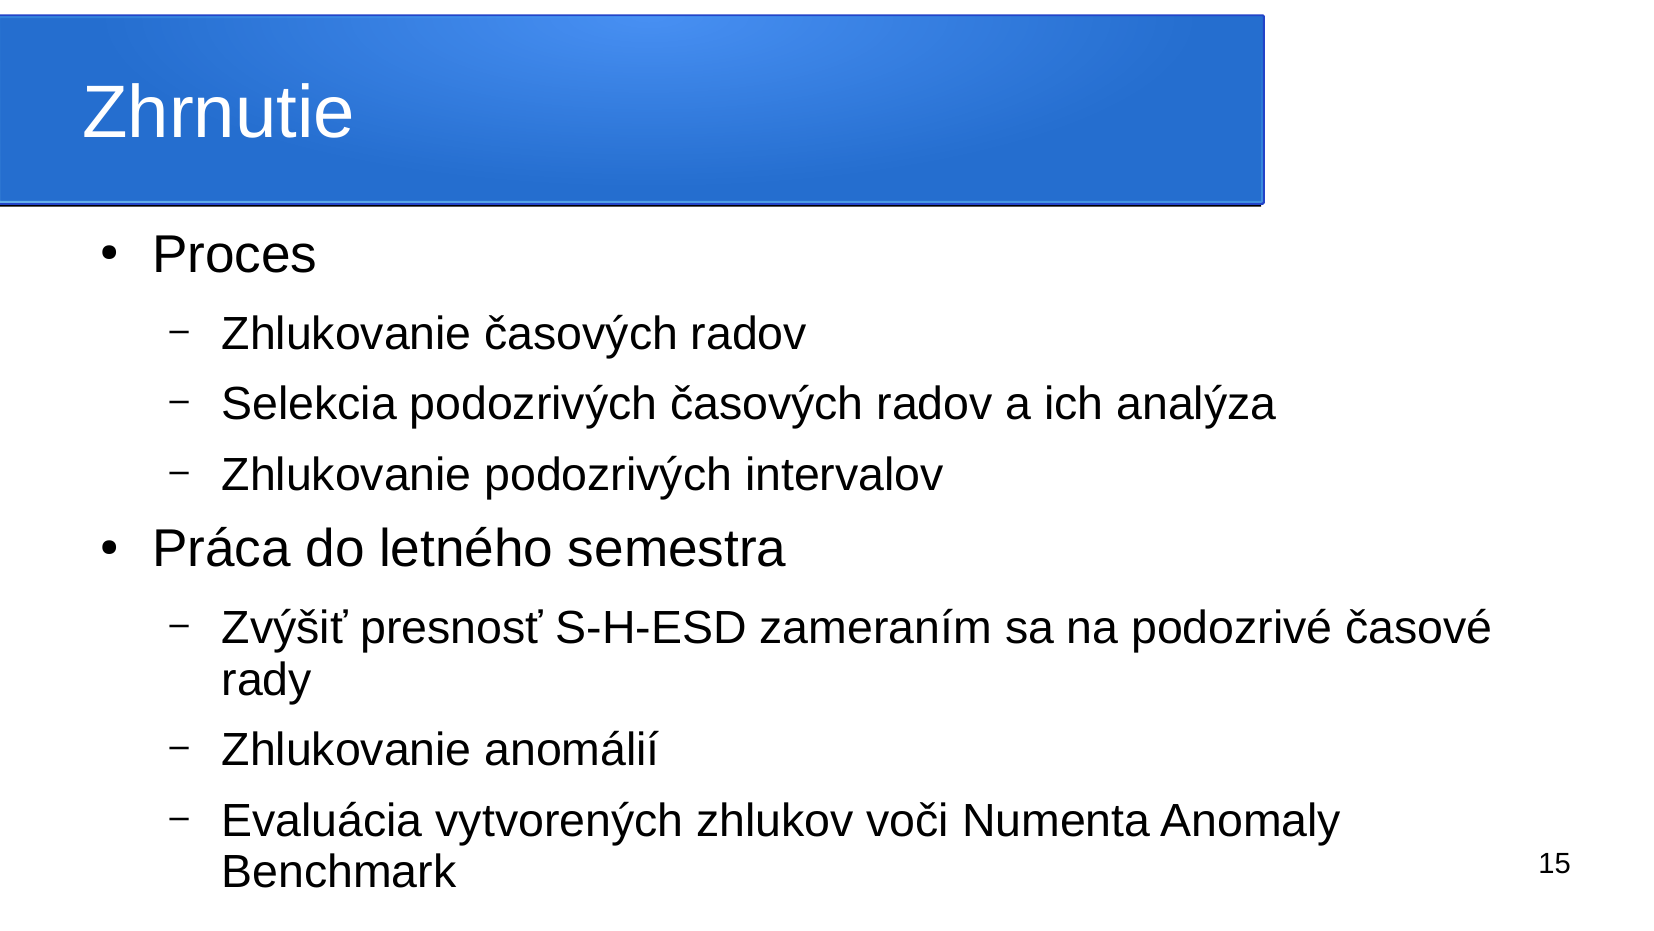

# Zhrnutie
Proces
Zhlukovanie časových radov
Selekcia podozrivých časových radov a ich analýza
Zhlukovanie podozrivých intervalov
Práca do letného semestra
Zvýšiť presnosť S-H-ESD zameraním sa na podozrivé časové rady
Zhlukovanie anomálií
Evaluácia vytvorených zhlukov voči Numenta Anomaly Benchmark
15